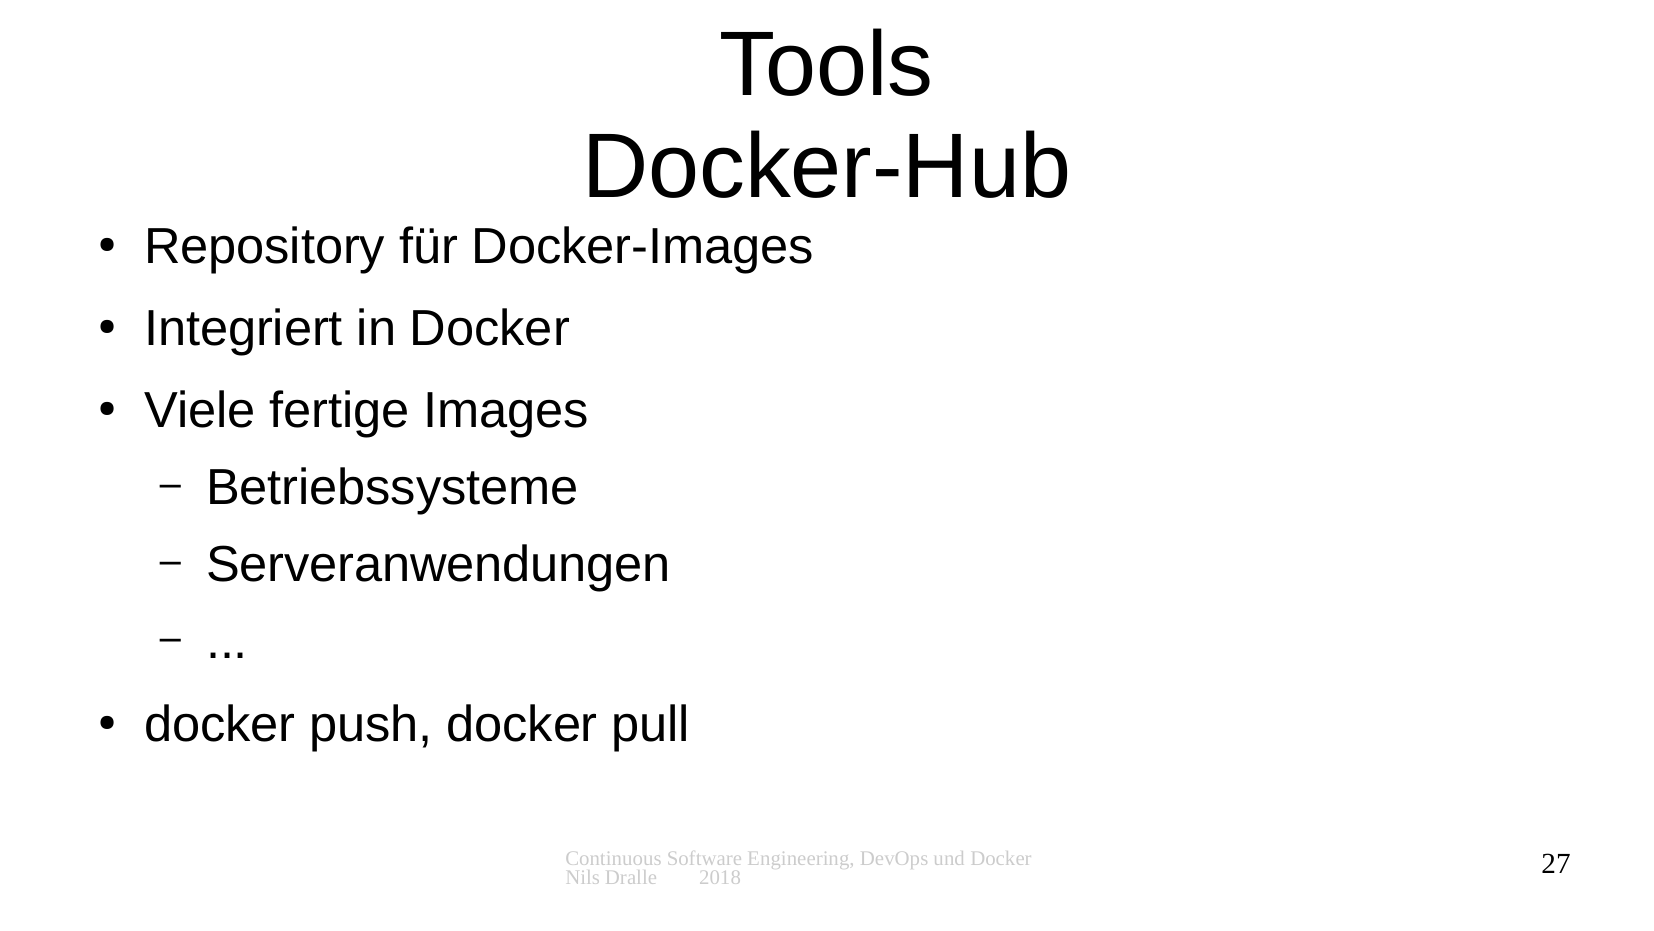

# Tools Docker-Hub
Repository für Docker-Images
Integriert in Docker
Viele fertige Images
Betriebssysteme
Serveranwendungen
...
docker push, docker pull
Continuous Software Engineering, DevOps und Docker Nils Dralle 2018
27